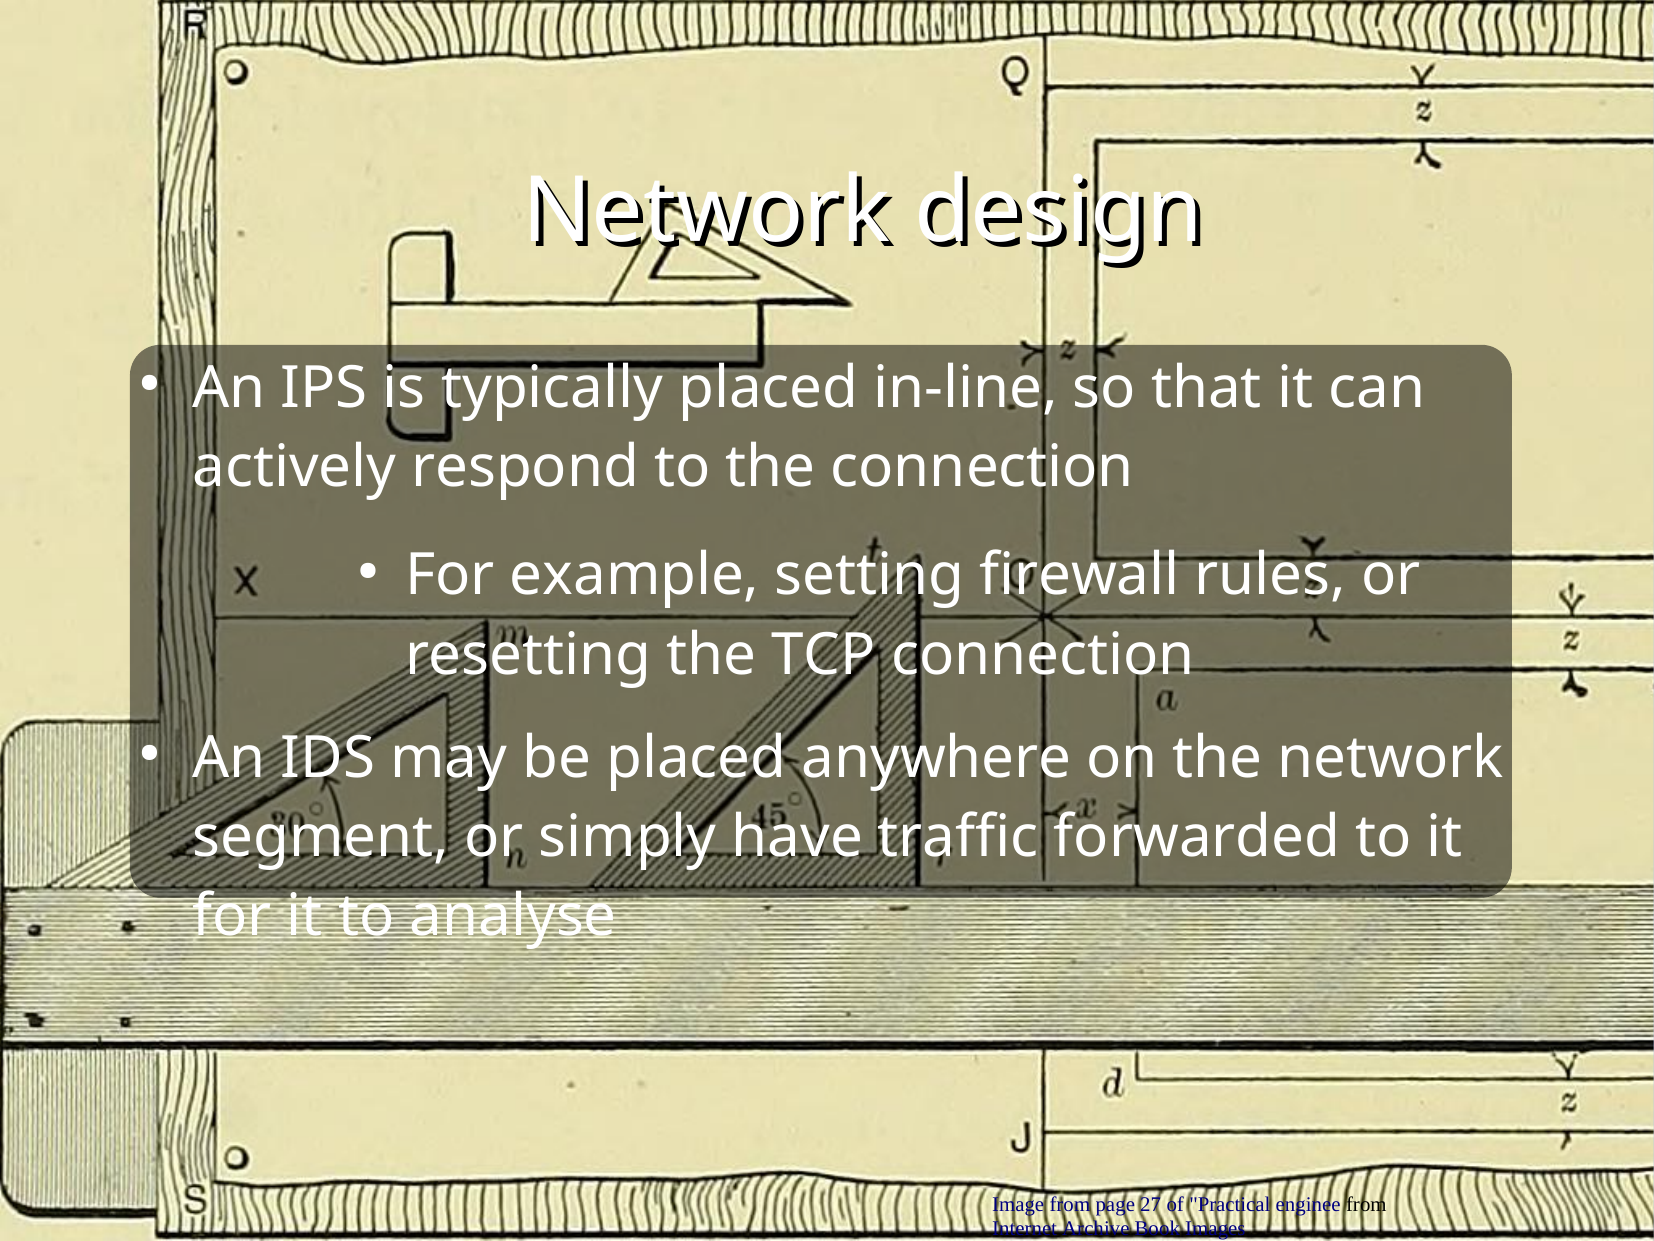

# Network design
An IPS is typically placed in-line, so that it can actively respond to the connection
For example, setting firewall rules, or resetting the TCP connection
An IDS may be placed anywhere on the network segment, or simply have traffic forwarded to it for it to analyse
Image from page 27 of "Practical enginee from Internet Archive Book Images